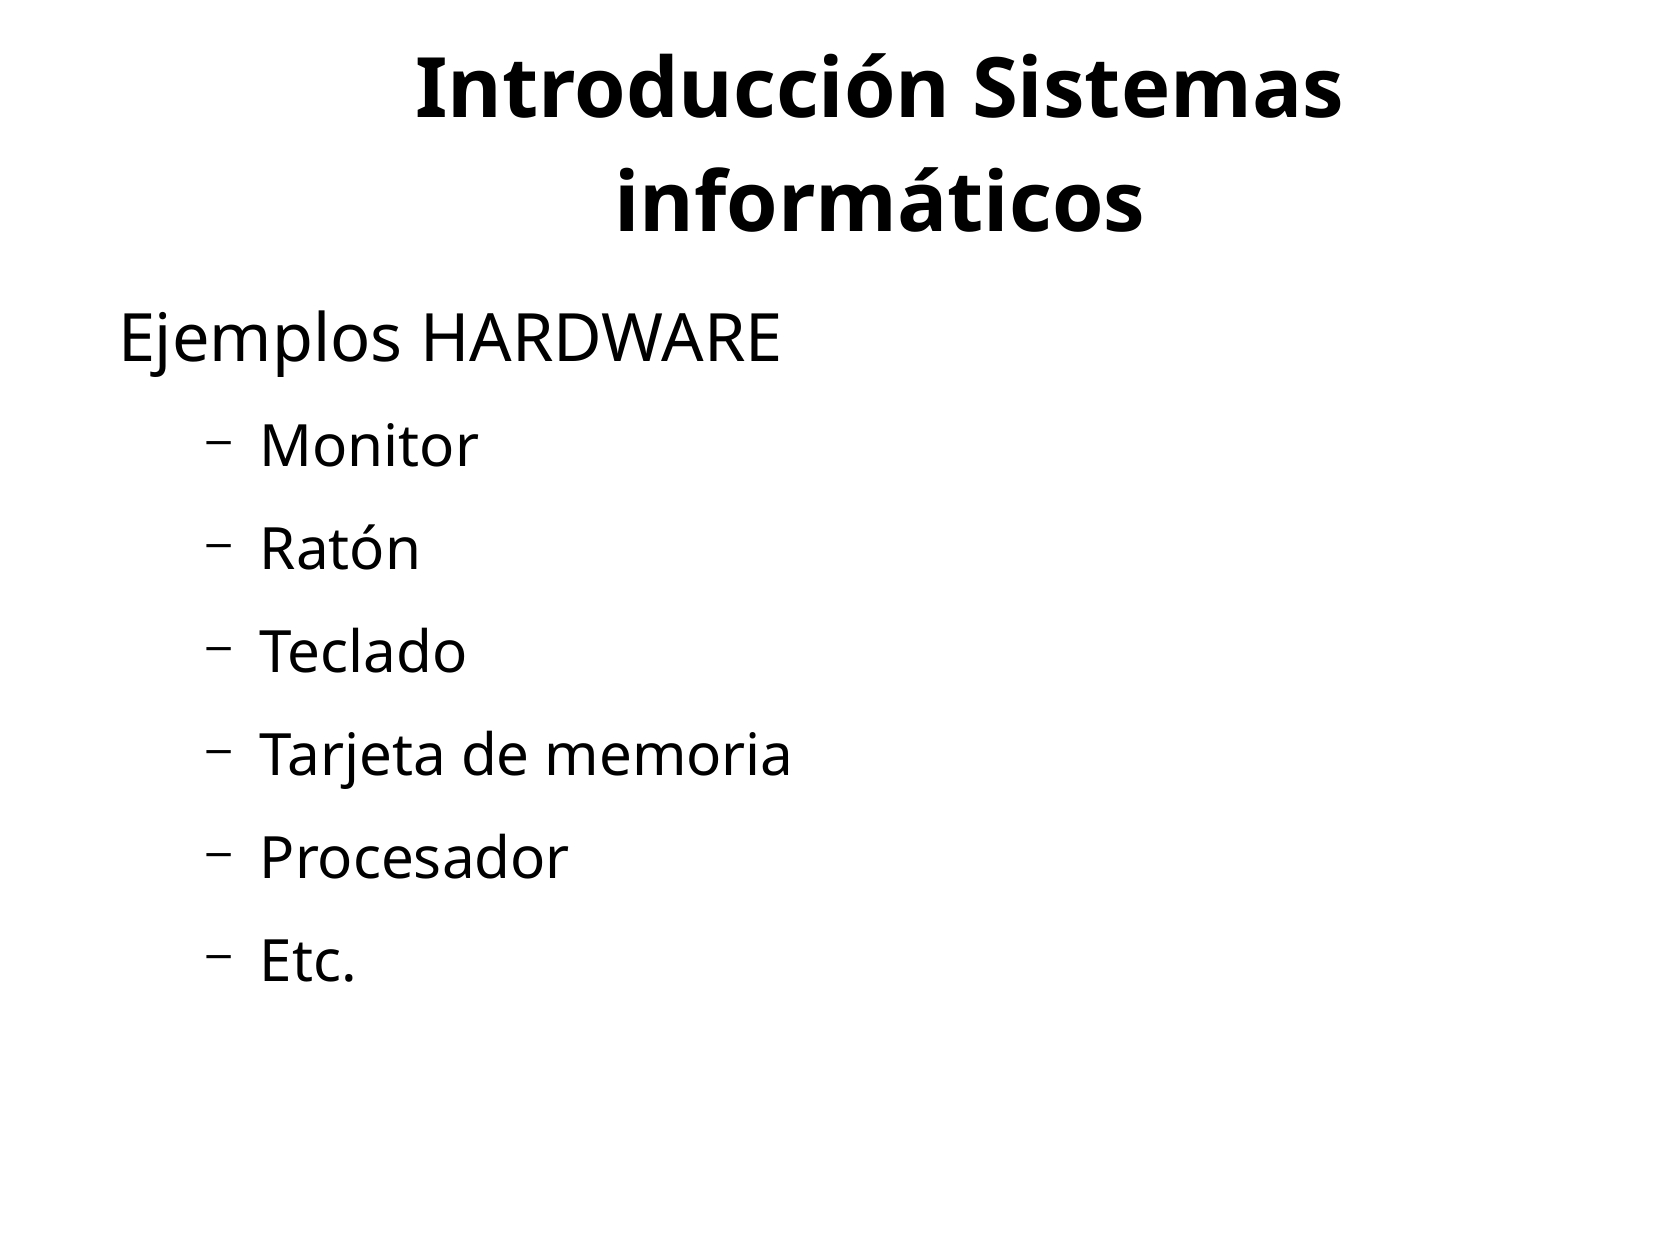

Introducción Sistemas informáticos
# Ejemplos HARDWARE
Monitor
Ratón
Teclado
Tarjeta de memoria
Procesador
Etc.